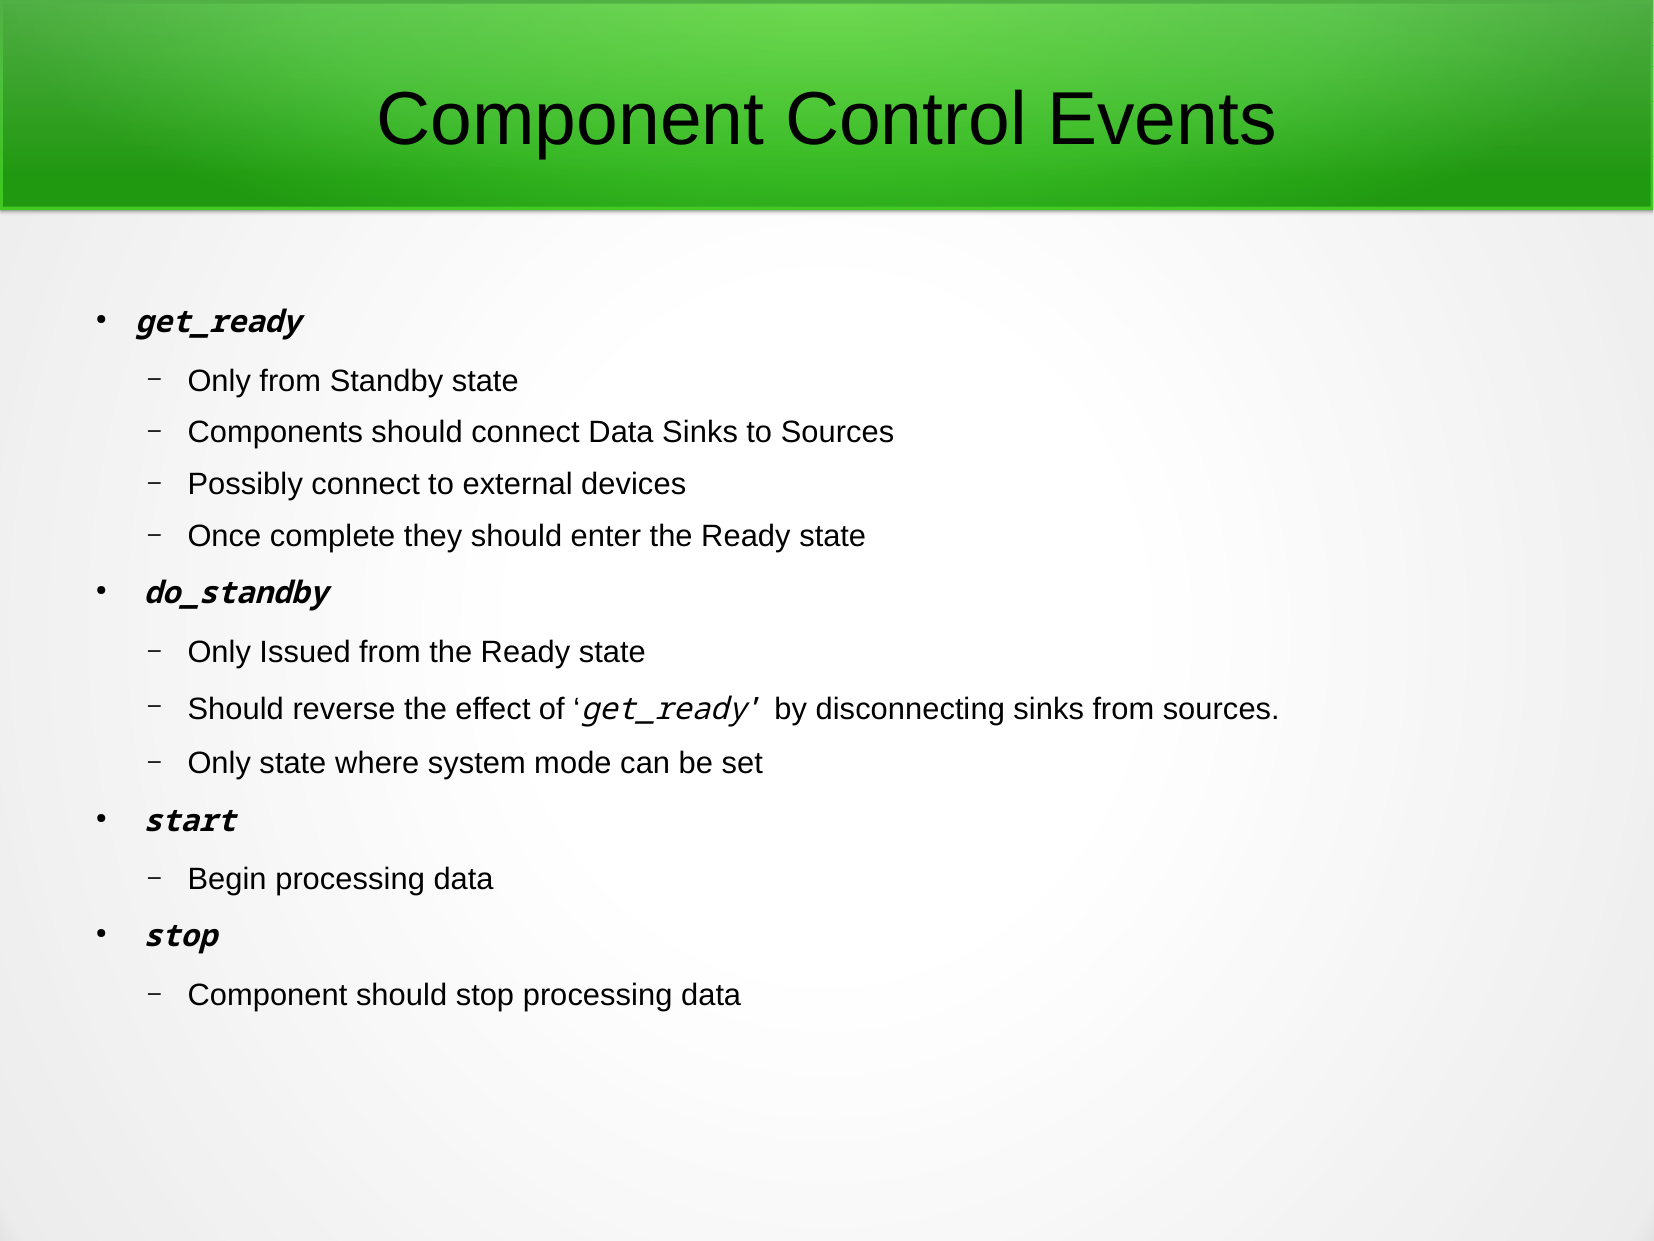

# Component Control Events
get_ready
Only from Standby state
Components should connect Data Sinks to Sources
Possibly connect to external devices
Once complete they should enter the Ready state
 do_standby
Only Issued from the Ready state
Should reverse the effect of ‘get_ready’ by disconnecting sinks from sources.
Only state where system mode can be set
 start
Begin processing data
 stop
Component should stop processing data